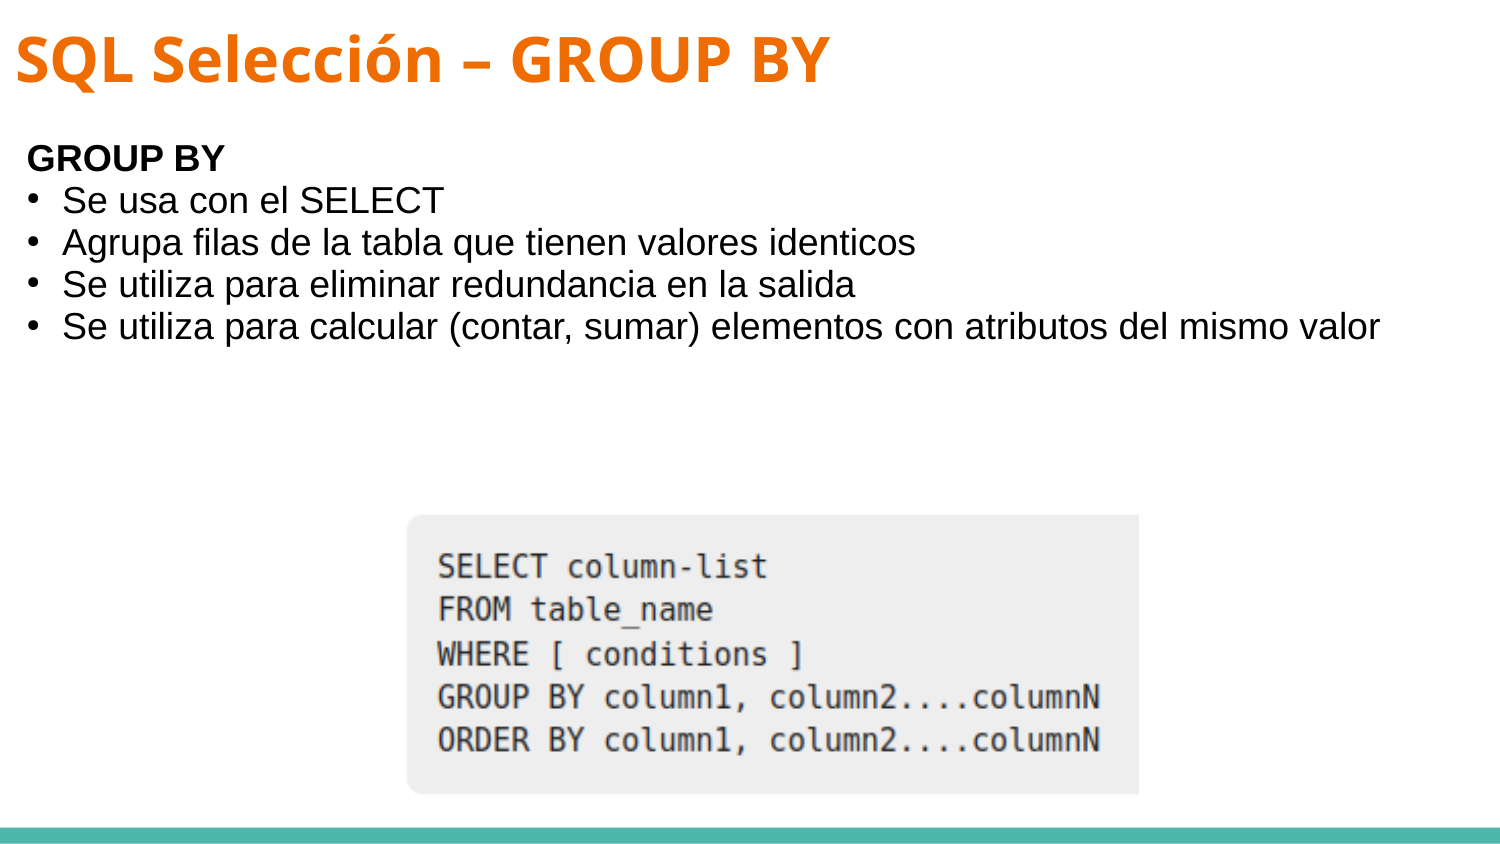

# SQL Selección – GROUP BY
GROUP BY
Se usa con el SELECT
Agrupa filas de la tabla que tienen valores identicos
Se utiliza para eliminar redundancia en la salida
Se utiliza para calcular (contar, sumar) elementos con atributos del mismo valor